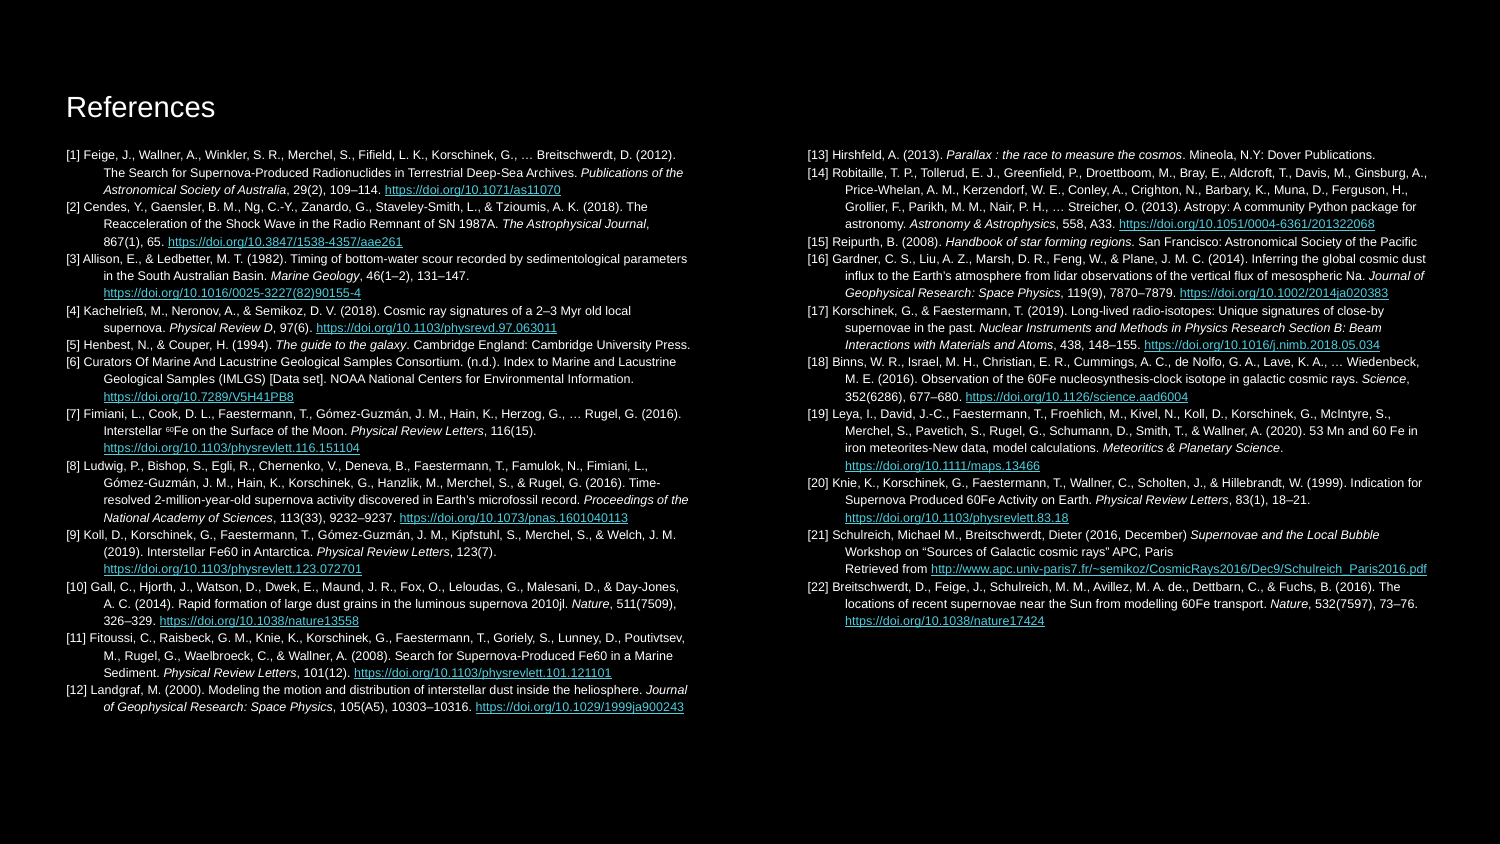

# References
[1] Feige, J., Wallner, A., Winkler, S. R., Merchel, S., Fifield, L. K., Korschinek, G., … Breitschwerdt, D. (2012). The Search for Supernova-Produced Radionuclides in Terrestrial Deep-Sea Archives. Publications of the Astronomical Society of Australia, 29(2), 109–114. https://doi.org/10.1071/as11070
[2] Cendes, Y., Gaensler, B. M., Ng, C.-Y., Zanardo, G., Staveley-Smith, L., & Tzioumis, A. K. (2018). The Reacceleration of the Shock Wave in the Radio Remnant of SN 1987A. The Astrophysical Journal, 867(1), 65. https://doi.org/10.3847/1538-4357/aae261
[3] Allison, E., & Ledbetter, M. T. (1982). Timing of bottom-water scour recorded by sedimentological parameters in the South Australian Basin. Marine Geology, 46(1–2), 131–147. https://doi.org/10.1016/0025-3227(82)90155-4
[4] Kachelrieß, M., Neronov, A., & Semikoz, D. V. (2018). Cosmic ray signatures of a 2–3 Myr old local supernova. Physical Review D, 97(6). https://doi.org/10.1103/physrevd.97.063011
[5] Henbest, N., & Couper, H. (1994). The guide to the galaxy. Cambridge England: Cambridge University Press.
[6] Curators Of Marine And Lacustrine Geological Samples Consortium. (n.d.). Index to Marine and Lacustrine Geological Samples (IMLGS) [Data set]. NOAA National Centers for Environmental Information. https://doi.org/10.7289/V5H41PB8
[7] Fimiani, L., Cook, D. L., Faestermann, T., Gómez-Guzmán, J. M., Hain, K., Herzog, G., … Rugel, G. (2016). Interstellar 60Fe on the Surface of the Moon. Physical Review Letters, 116(15). https://doi.org/10.1103/physrevlett.116.151104
[8] Ludwig, P., Bishop, S., Egli, R., Chernenko, V., Deneva, B., Faestermann, T., Famulok, N., Fimiani, L., Gómez-Guzmán, J. M., Hain, K., Korschinek, G., Hanzlik, M., Merchel, S., & Rugel, G. (2016). Time-resolved 2-million-year-old supernova activity discovered in Earth’s microfossil record. Proceedings of the National Academy of Sciences, 113(33), 9232–9237. https://doi.org/10.1073/pnas.1601040113
[9] Koll, D., Korschinek, G., Faestermann, T., Gómez-Guzmán, J. M., Kipfstuhl, S., Merchel, S., & Welch, J. M. (2019). Interstellar Fe60 in Antarctica. Physical Review Letters, 123(7). https://doi.org/10.1103/physrevlett.123.072701
[10] Gall, C., Hjorth, J., Watson, D., Dwek, E., Maund, J. R., Fox, O., Leloudas, G., Malesani, D., & Day-Jones, A. C. (2014). Rapid formation of large dust grains in the luminous supernova 2010jl. Nature, 511(7509), 326–329. https://doi.org/10.1038/nature13558
[11] Fitoussi, C., Raisbeck, G. M., Knie, K., Korschinek, G., Faestermann, T., Goriely, S., Lunney, D., Poutivtsev, M., Rugel, G., Waelbroeck, C., & Wallner, A. (2008). Search for Supernova-Produced Fe60 in a Marine Sediment. Physical Review Letters, 101(12). https://doi.org/10.1103/physrevlett.101.121101
[12] Landgraf, M. (2000). Modeling the motion and distribution of interstellar dust inside the heliosphere. Journal of Geophysical Research: Space Physics, 105(A5), 10303–10316. https://doi.org/10.1029/1999ja900243
[13] Hirshfeld, A. (2013). Parallax : the race to measure the cosmos. Mineola, N.Y: Dover Publications.
[14] Robitaille, T. P., Tollerud, E. J., Greenfield, P., Droettboom, M., Bray, E., Aldcroft, T., Davis, M., Ginsburg, A., Price-Whelan, A. M., Kerzendorf, W. E., Conley, A., Crighton, N., Barbary, K., Muna, D., Ferguson, H., Grollier, F., Parikh, M. M., Nair, P. H., … Streicher, O. (2013). Astropy: A community Python package for astronomy. Astronomy & Astrophysics, 558, A33. https://doi.org/10.1051/0004-6361/201322068
[15] Reipurth, B. (2008). Handbook of star forming regions. San Francisco: Astronomical Society of the Pacific
[16] Gardner, C. S., Liu, A. Z., Marsh, D. R., Feng, W., & Plane, J. M. C. (2014). Inferring the global cosmic dust influx to the Earth’s atmosphere from lidar observations of the vertical flux of mesospheric Na. Journal of Geophysical Research: Space Physics, 119(9), 7870–7879. https://doi.org/10.1002/2014ja020383
[17] Korschinek, G., & Faestermann, T. (2019). Long-lived radio-isotopes: Unique signatures of close-by supernovae in the past. Nuclear Instruments and Methods in Physics Research Section B: Beam Interactions with Materials and Atoms, 438, 148–155. https://doi.org/10.1016/j.nimb.2018.05.034
[18] Binns, W. R., Israel, M. H., Christian, E. R., Cummings, A. C., de Nolfo, G. A., Lave, K. A., … Wiedenbeck, M. E. (2016). Observation of the 60Fe nucleosynthesis-clock isotope in galactic cosmic rays. Science, 352(6286), 677–680. https://doi.org/10.1126/science.aad6004
[19] Leya, I., David, J.-C., Faestermann, T., Froehlich, M., Kivel, N., Koll, D., Korschinek, G., McIntyre, S., Merchel, S., Pavetich, S., Rugel, G., Schumann, D., Smith, T., & Wallner, A. (2020). 53 Mn and 60 Fe in iron meteorites-New data, model calculations. Meteoritics & Planetary Science. https://doi.org/10.1111/maps.13466
[20] Knie, K., Korschinek, G., Faestermann, T., Wallner, C., Scholten, J., & Hillebrandt, W. (1999). Indication for Supernova Produced 60Fe Activity on Earth. Physical Review Letters, 83(1), 18–21. https://doi.org/10.1103/physrevlett.83.18
[21] Schulreich, Michael M., Breitschwerdt, Dieter (2016, December) Supernovae and the Local Bubble Workshop on “Sources of Galactic cosmic rays” APC, Paris
Retrieved from http://www.apc.univ-paris7.fr/~semikoz/CosmicRays2016/Dec9/Schulreich_Paris2016.pdf
[22] Breitschwerdt, D., Feige, J., Schulreich, M. M., Avillez, M. A. de., Dettbarn, C., & Fuchs, B. (2016). The locations of recent supernovae near the Sun from modelling 60Fe transport. Nature, 532(7597), 73–76. https://doi.org/10.1038/nature17424